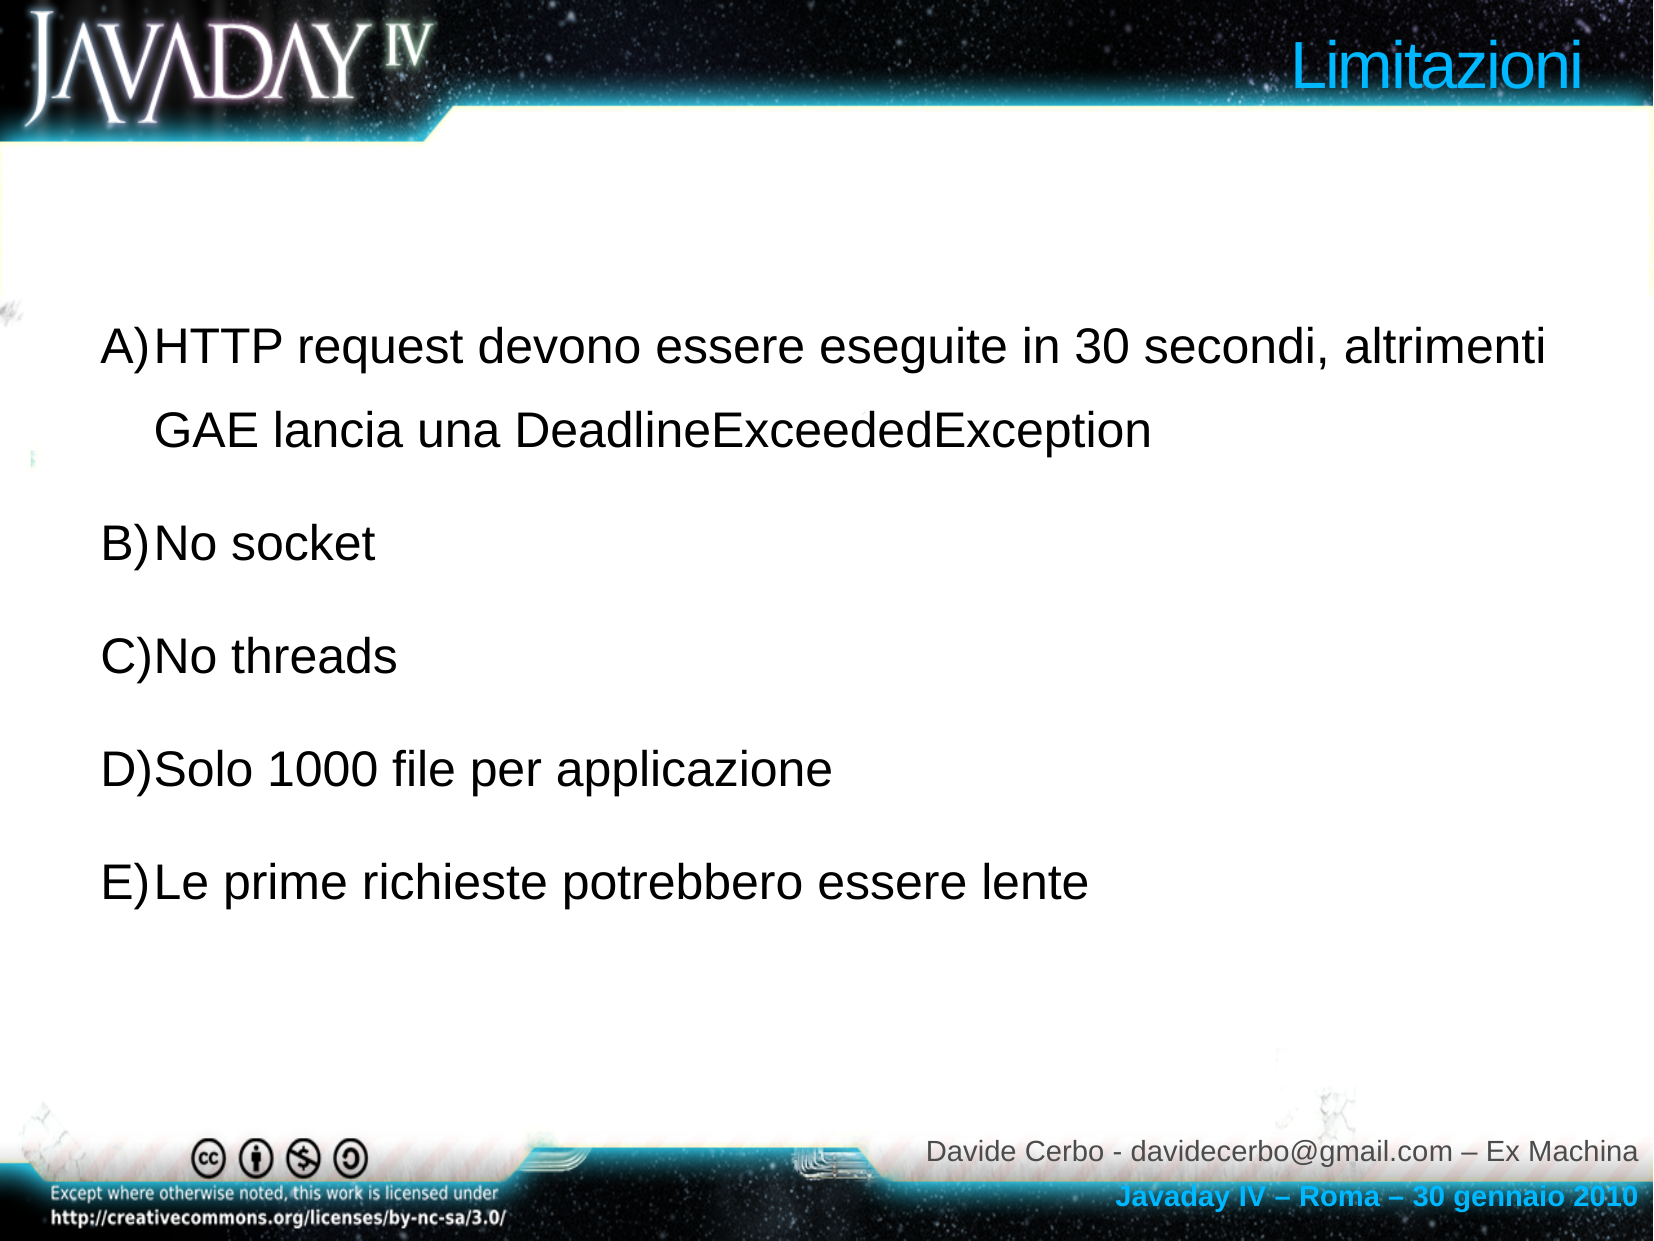

# Limitazioni
HTTP request devono essere eseguite in 30 secondi, altrimenti GAE lancia una DeadlineExceededException
No socket
No threads
Solo 1000 file per applicazione
Le prime richieste potrebbero essere lente